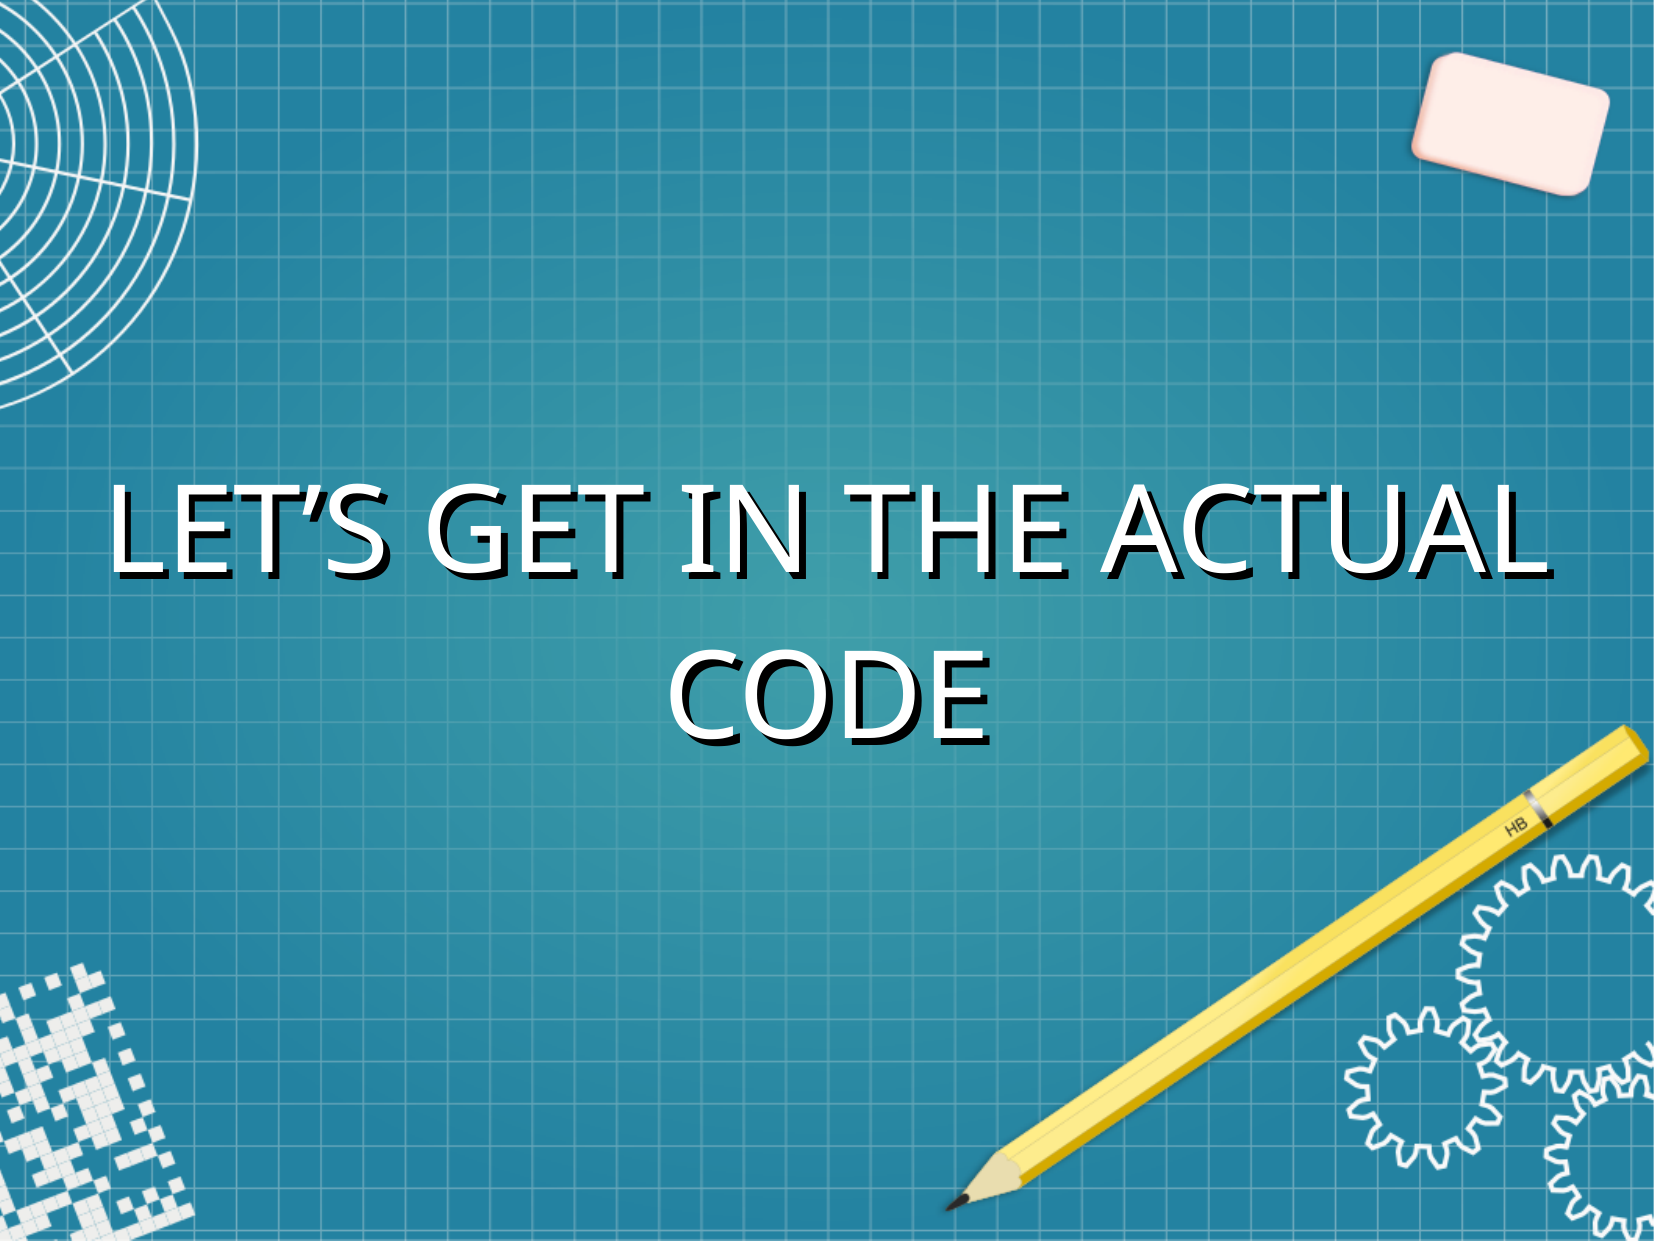

# LET’S GET IN THE ACTUAL CODE